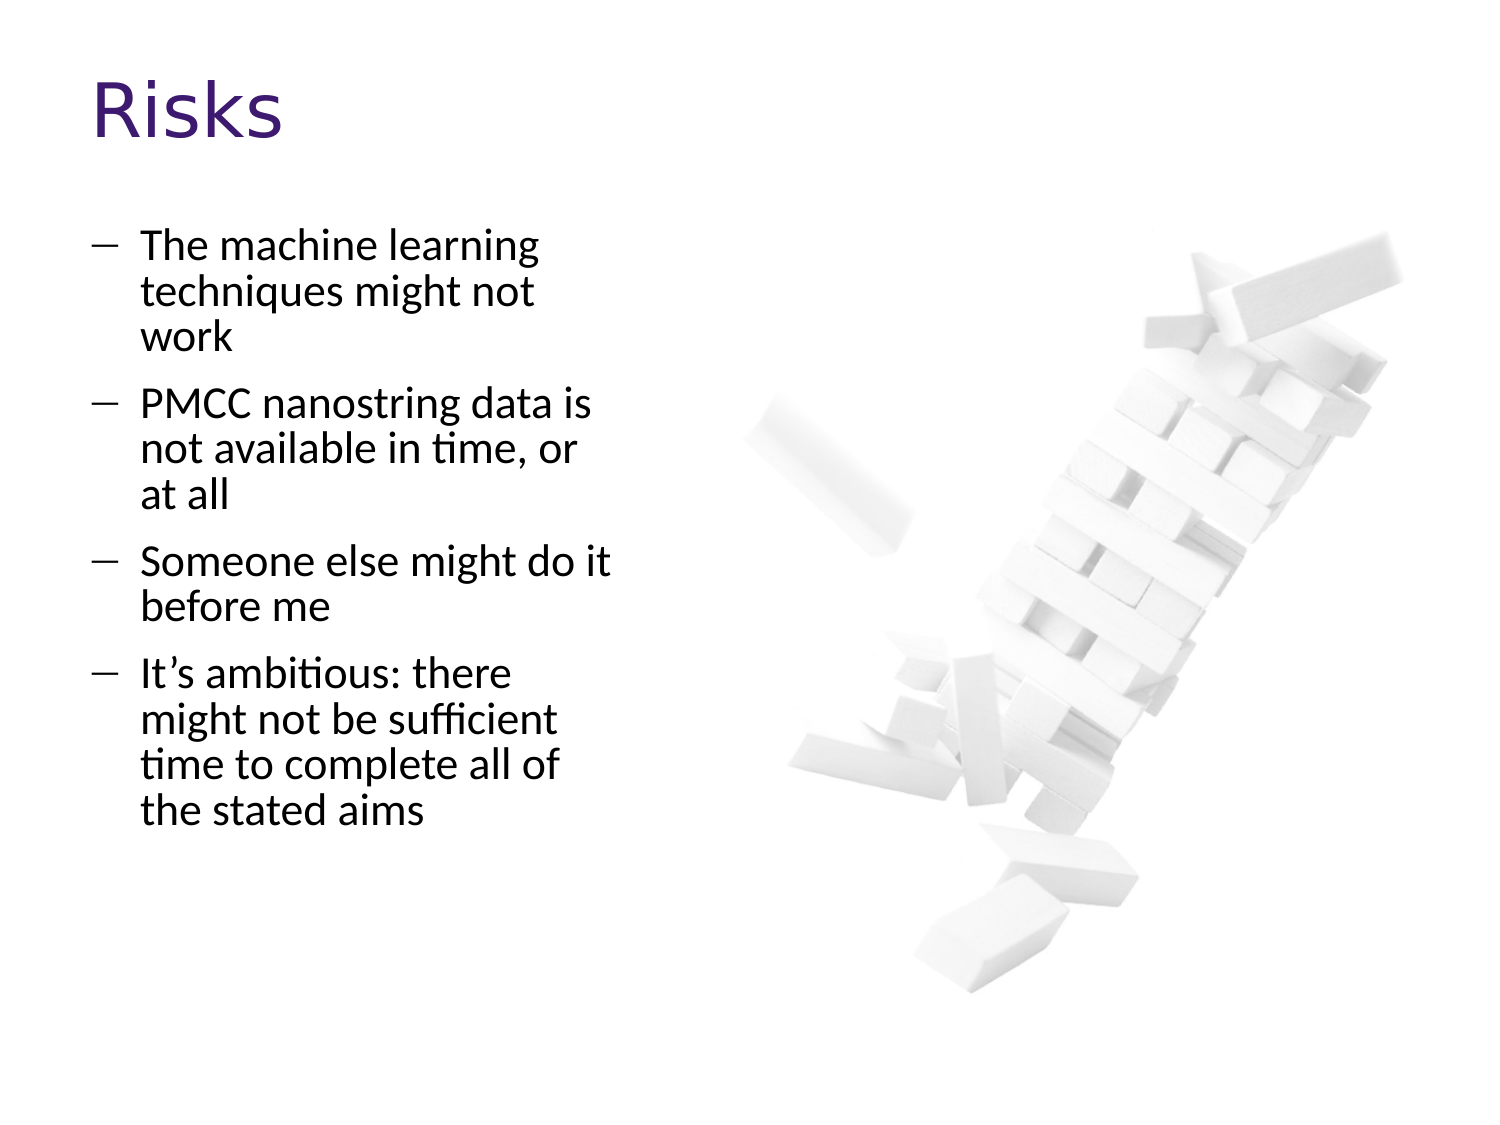

# Risks
The machine learning techniques might not work
PMCC nanostring data is not available in time, or at all
Someone else might do it before me
It’s ambitious: there might not be sufficient time to complete all of the stated aims